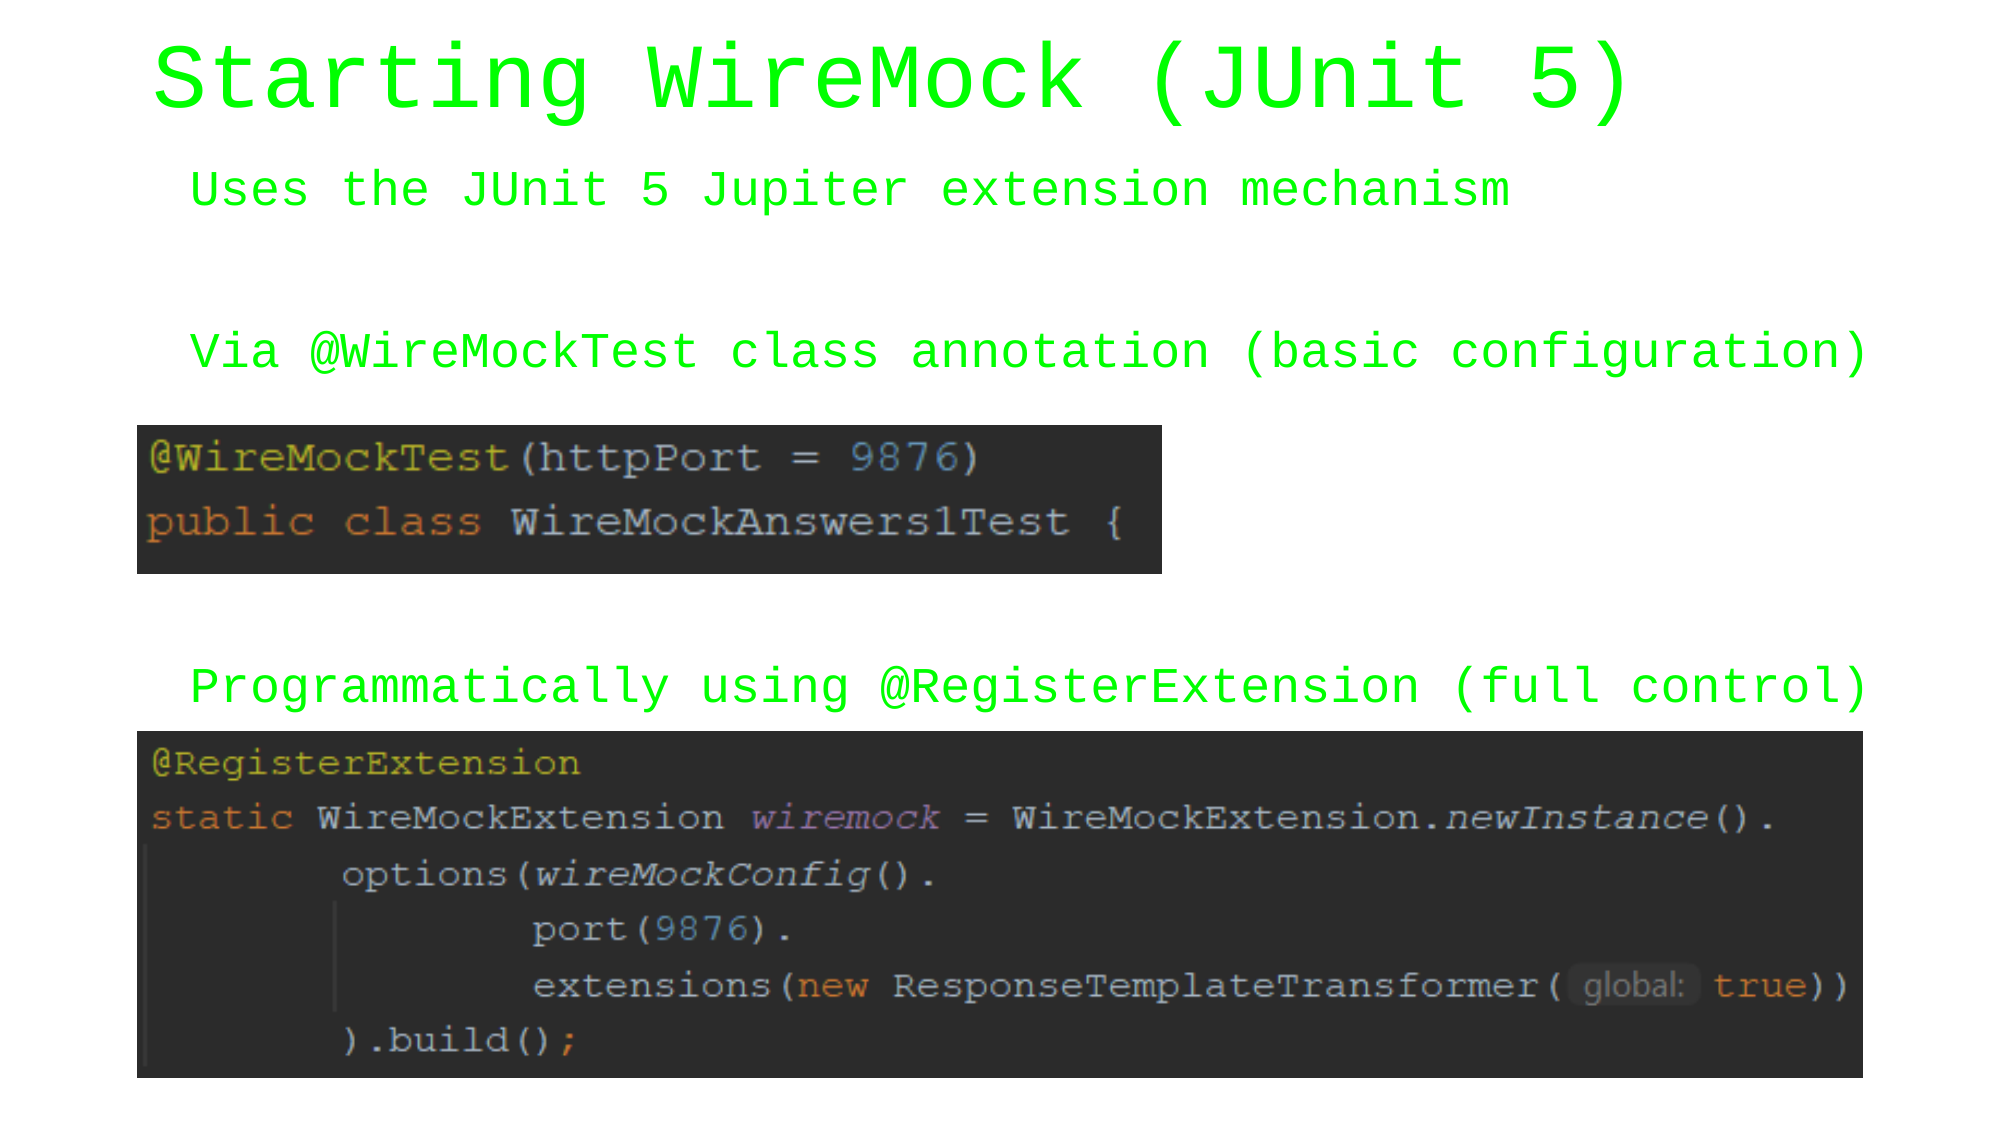

# Starting WireMock (JUnit 5)
Uses the JUnit 5 Jupiter extension mechanism
Via @WireMockTest class annotation (basic configuration)
Programmatically using @RegisterExtension (full control)